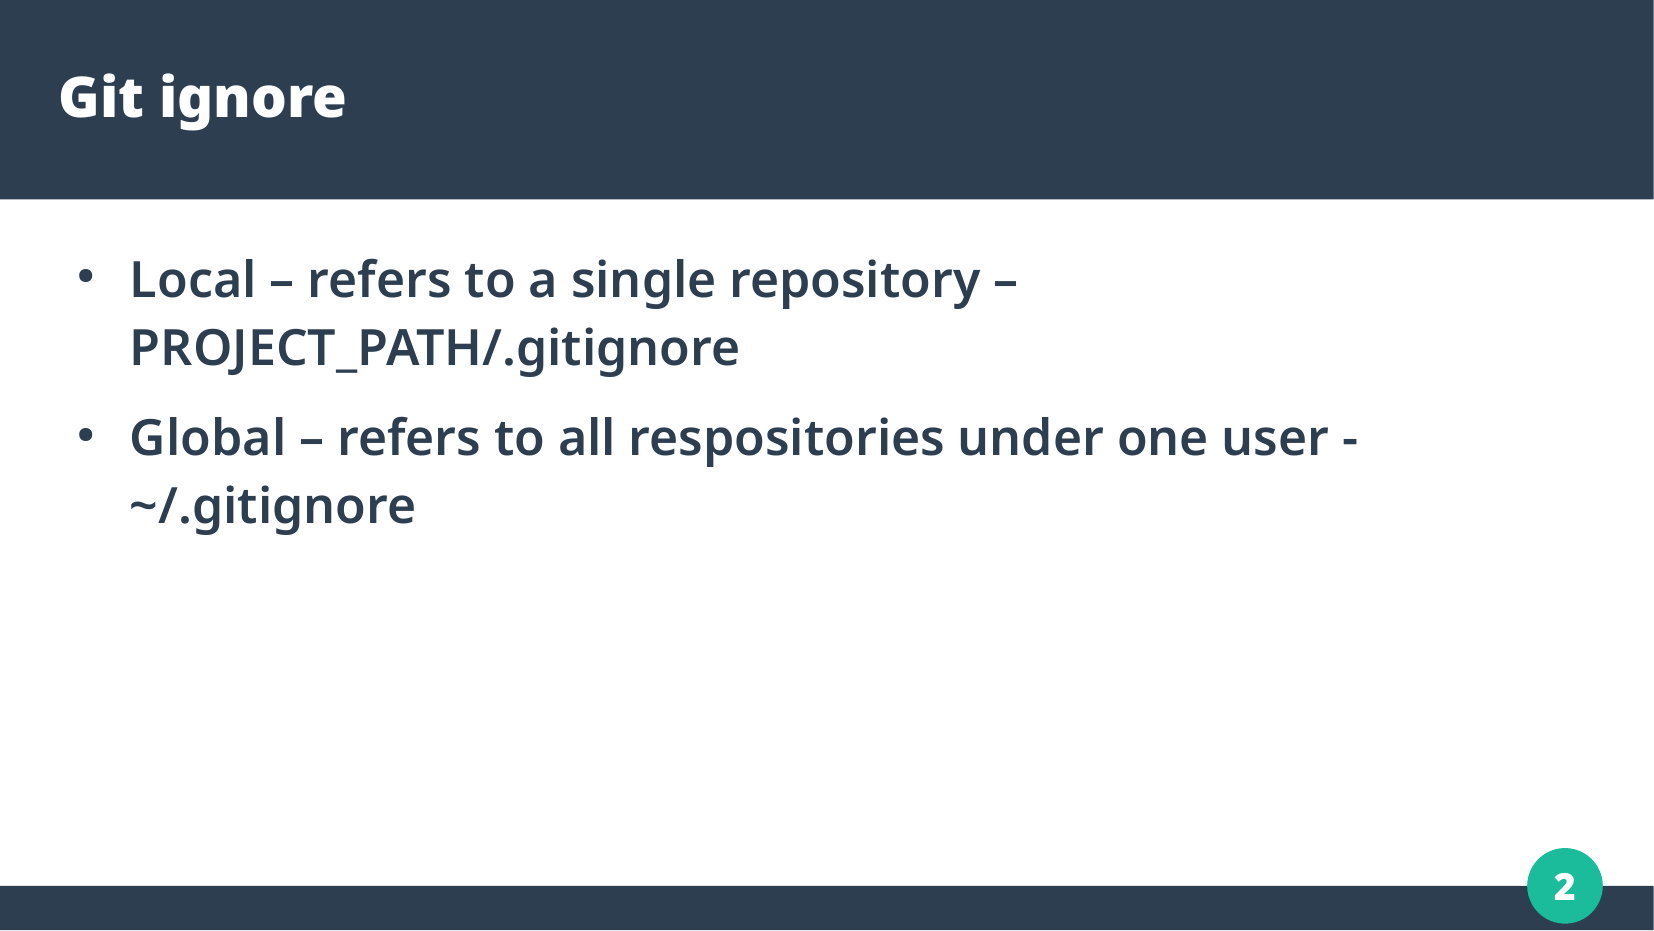

# Git ignore
Local – refers to a single repository – PROJECT_PATH/.gitignore
Global – refers to all respositories under one user - ~/.gitignore